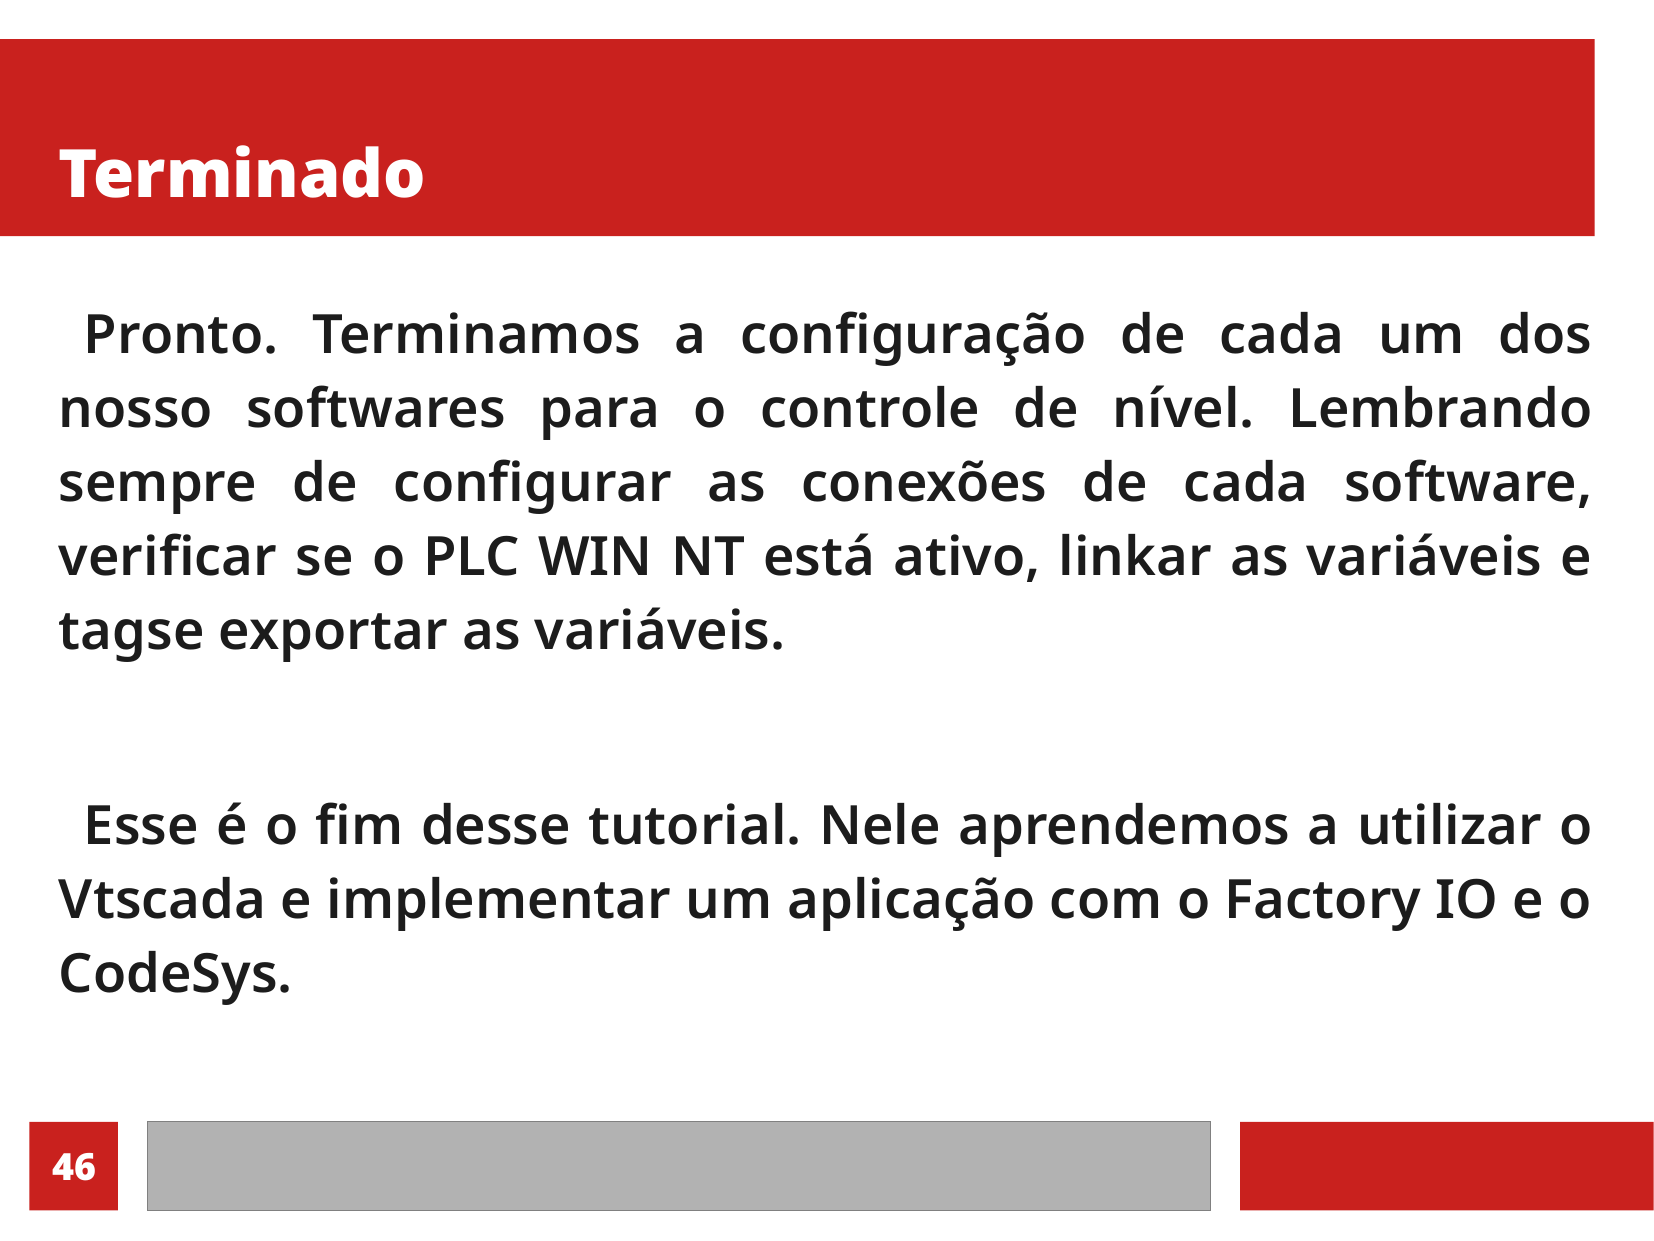

# Terminado
Pronto. Terminamos a configuração de cada um dos nosso softwares para o controle de nível. Lembrando sempre de configurar as conexões de cada software, verificar se o PLC WIN NT está ativo, linkar as variáveis e tagse exportar as variáveis.
Esse é o fim desse tutorial. Nele aprendemos a utilizar o Vtscada e implementar um aplicação com o Factory IO e o CodeSys.
46